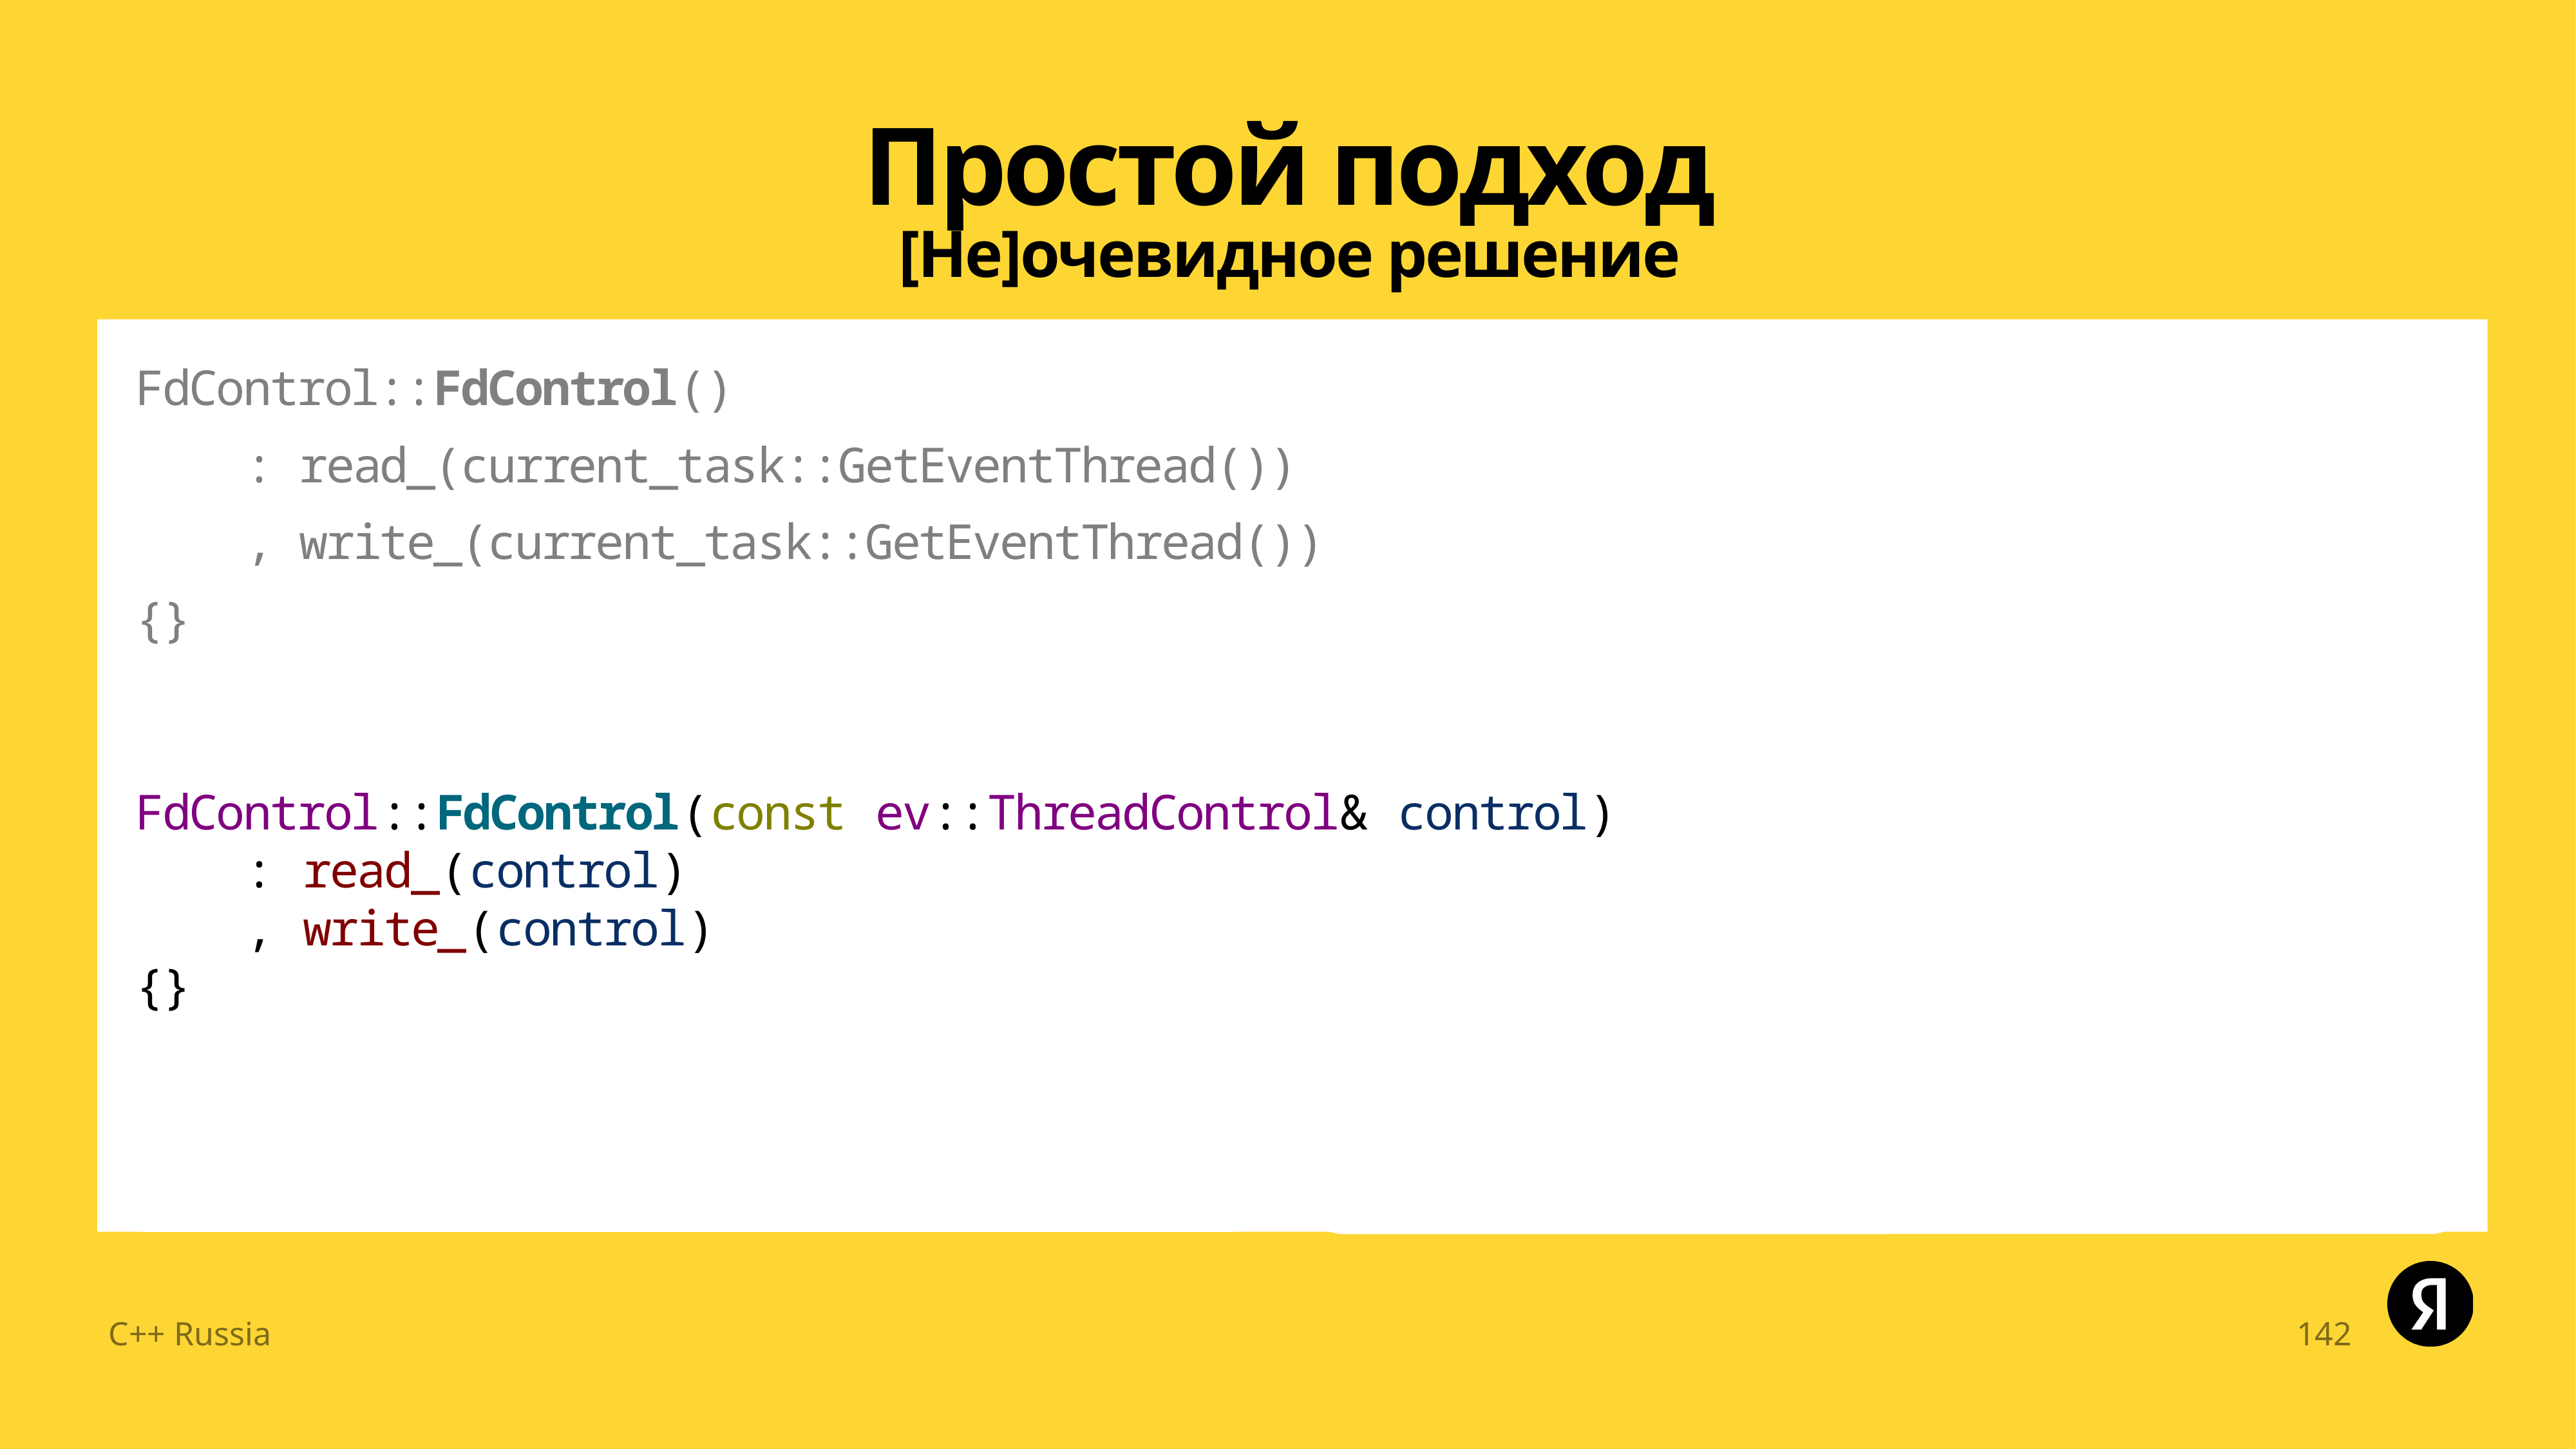

Простой подход
[Не]очевидное решение
FdControl::FdControl()
 : read_(current_task::GetEventThread())
 , write_(current_task::GetEventThread())
{}
FdControl::FdControl(const ev::ThreadControl& control)
 : read_(control)
 , write_(control)
{}
01
02
# Недостаточно корутин в пуле — тратится много CPU на выделения и освобождения памяти
Избыток корутин в пуле — тратится оперативная память
03
04
C++ Russia
Ручная настройка пулов — боль и страдание
В зависимости от приложения нужны разные размеры пулов — требуется ручная настройка
142